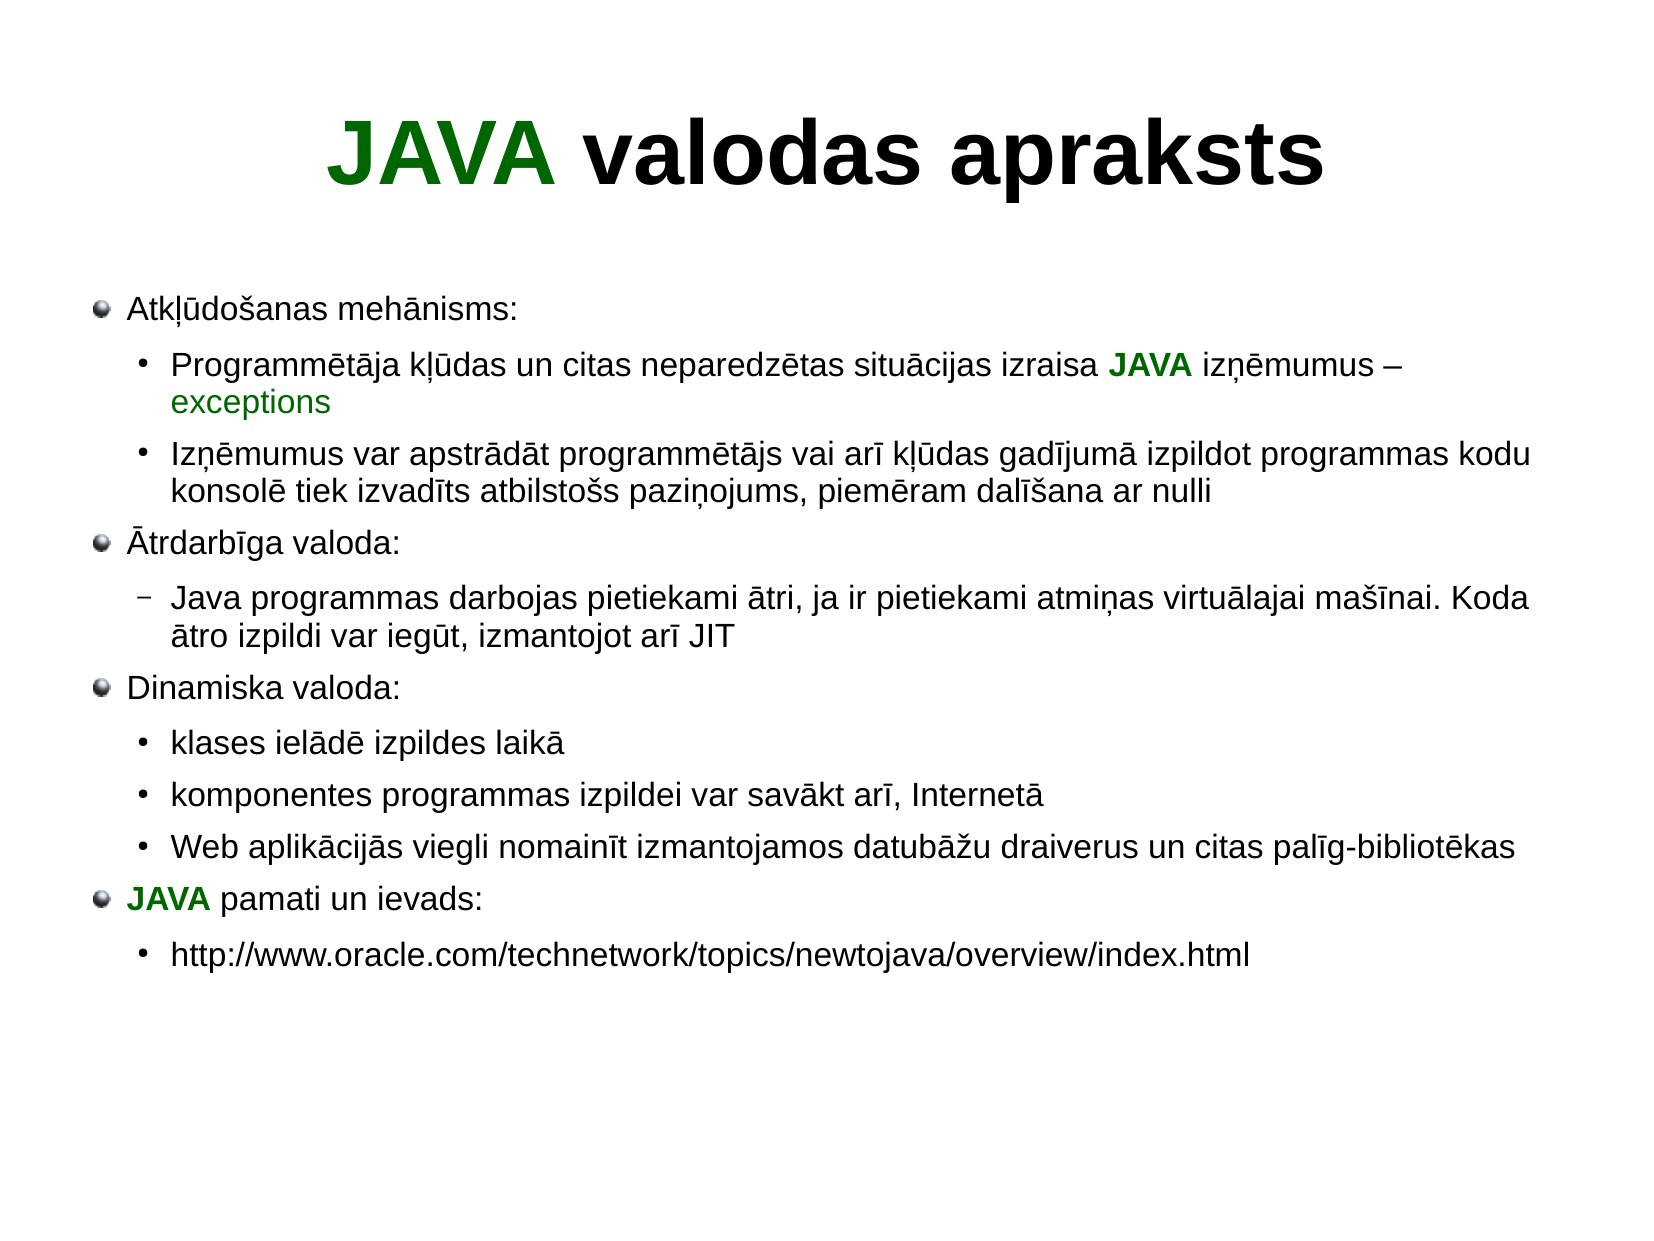

# JAVA valodas apraksts
Atkļūdošanas mehānisms:
Programmētāja kļūdas un citas neparedzētas situācijas izraisa JAVA izņēmumus – exceptions
Izņēmumus var apstrādāt programmētājs vai arī kļūdas gadījumā izpildot programmas kodu konsolē tiek izvadīts atbilstošs paziņojums, piemēram dalīšana ar nulli
Ātrdarbīga valoda:
Java programmas darbojas pietiekami ātri, ja ir pietiekami atmiņas virtuālajai mašīnai. Koda ātro izpildi var iegūt, izmantojot arī JIT
Dinamiska valoda:
klases ielādē izpildes laikā
komponentes programmas izpildei var savākt arī, Internetā
Web aplikācijās viegli nomainīt izmantojamos datubāžu draiverus un citas palīg-bibliotēkas
JAVA pamati un ievads:
http://www.oracle.com/technetwork/topics/newtojava/overview/index.html